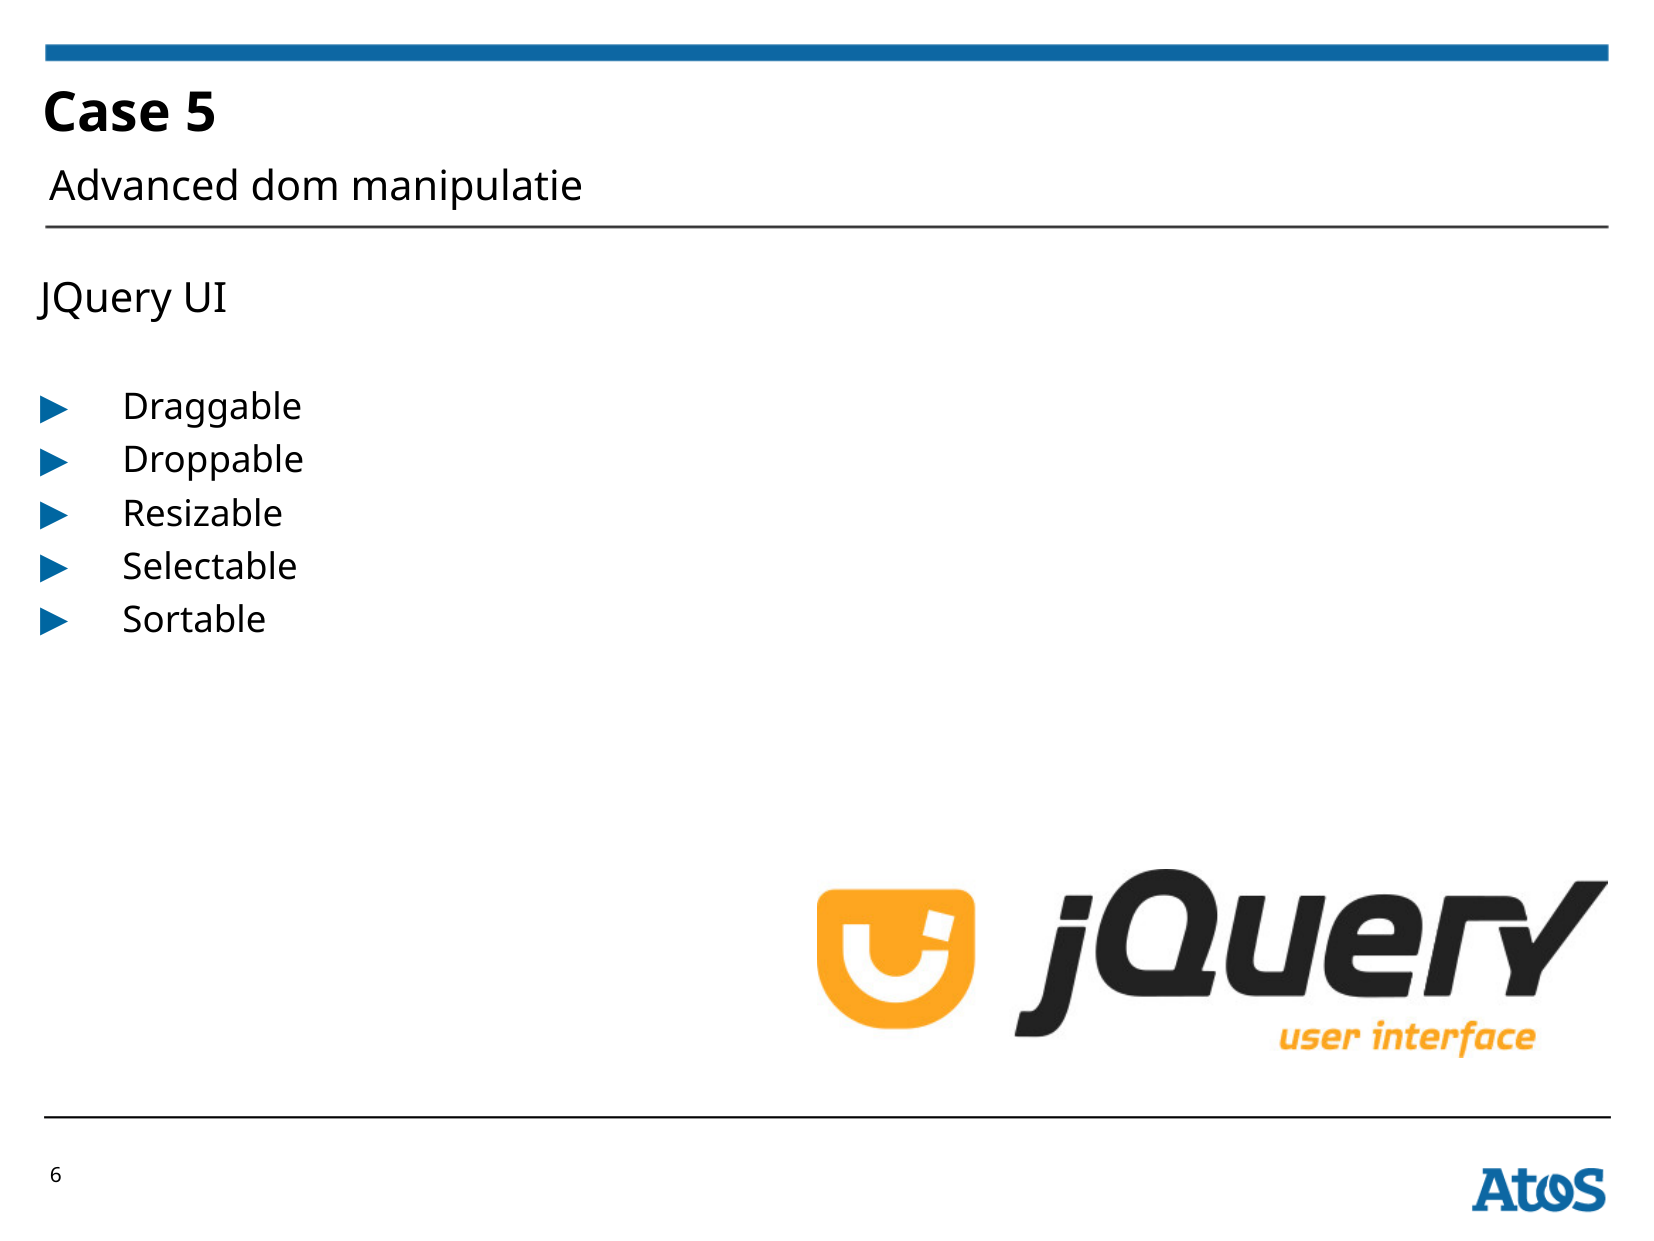

# Case 5
Advanced dom manipulatie
JQuery UI
 Draggable
 Droppable
 Resizable
 Selectable
 Sortable